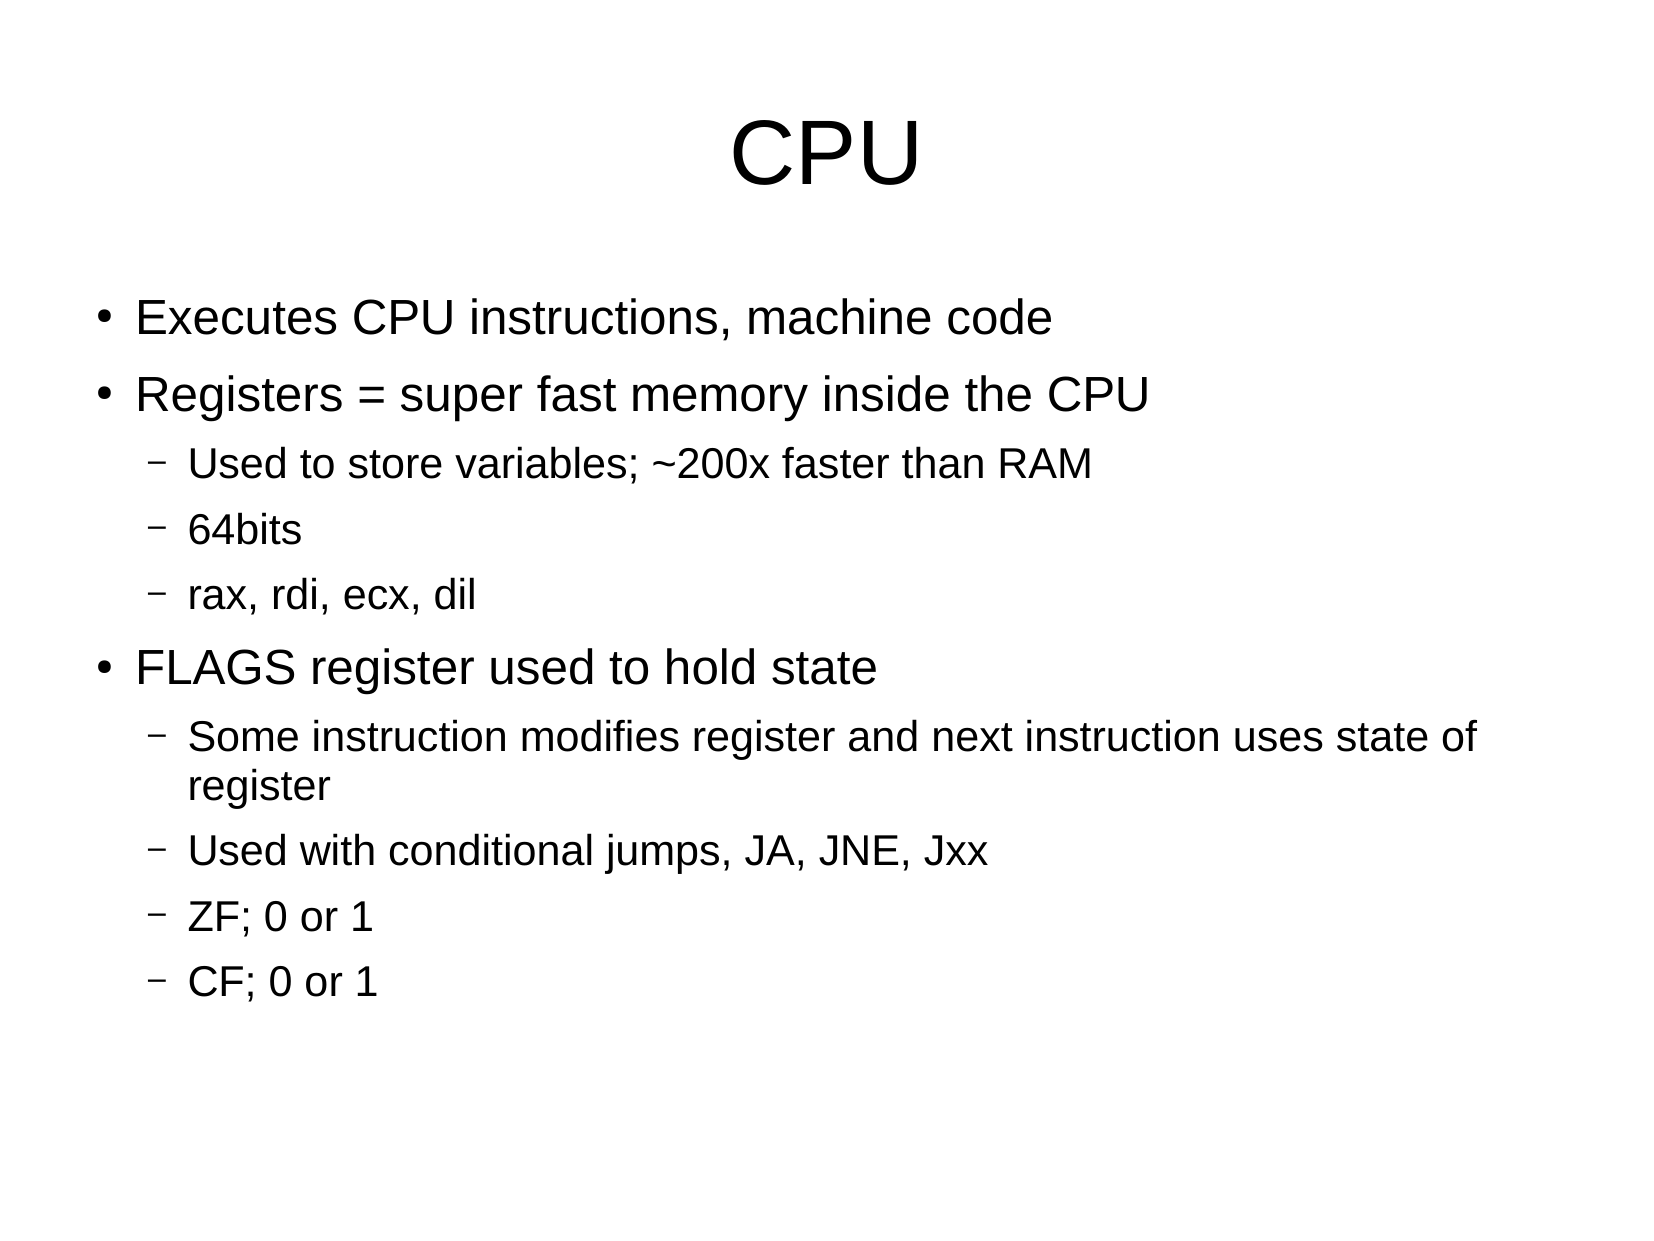

# CPU
Executes CPU instructions, machine code
Registers = super fast memory inside the CPU
Used to store variables; ~200x faster than RAM
64bits
rax, rdi, ecx, dil
FLAGS register used to hold state
Some instruction modifies register and next instruction uses state of register
Used with conditional jumps, JA, JNE, Jxx
ZF; 0 or 1
CF; 0 or 1